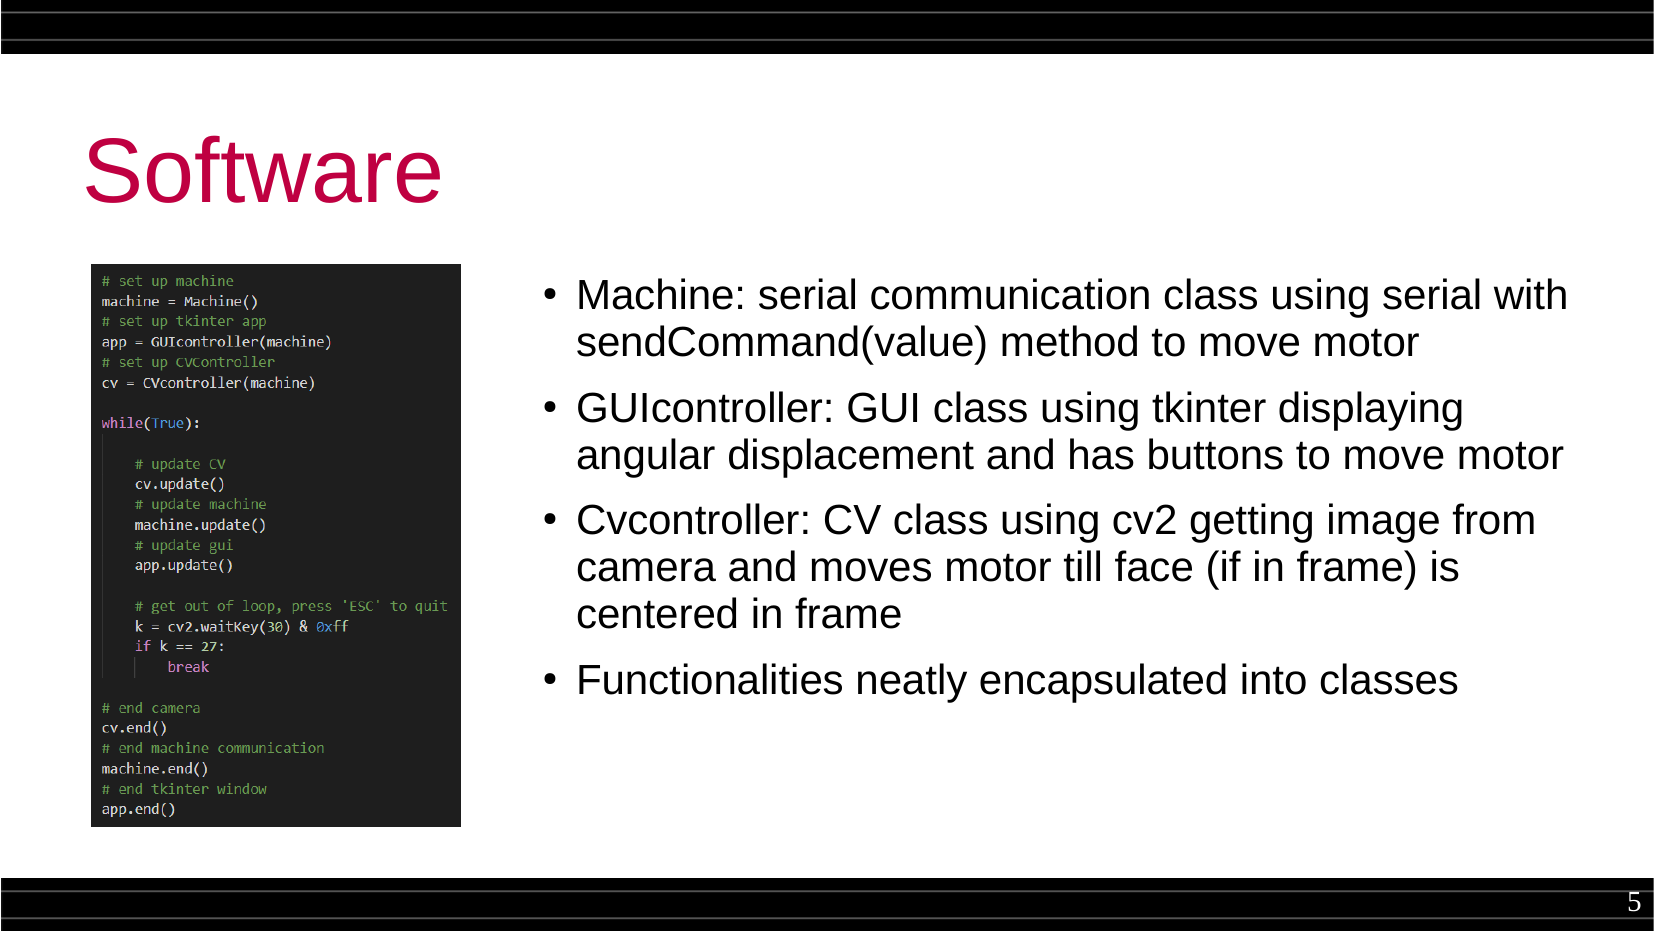

# Software
Machine: serial communication class using serial with sendCommand(value) method to move motor
GUIcontroller: GUI class using tkinter displaying angular displacement and has buttons to move motor
Cvcontroller: CV class using cv2 getting image from camera and moves motor till face (if in frame) is centered in frame
Functionalities neatly encapsulated into classes